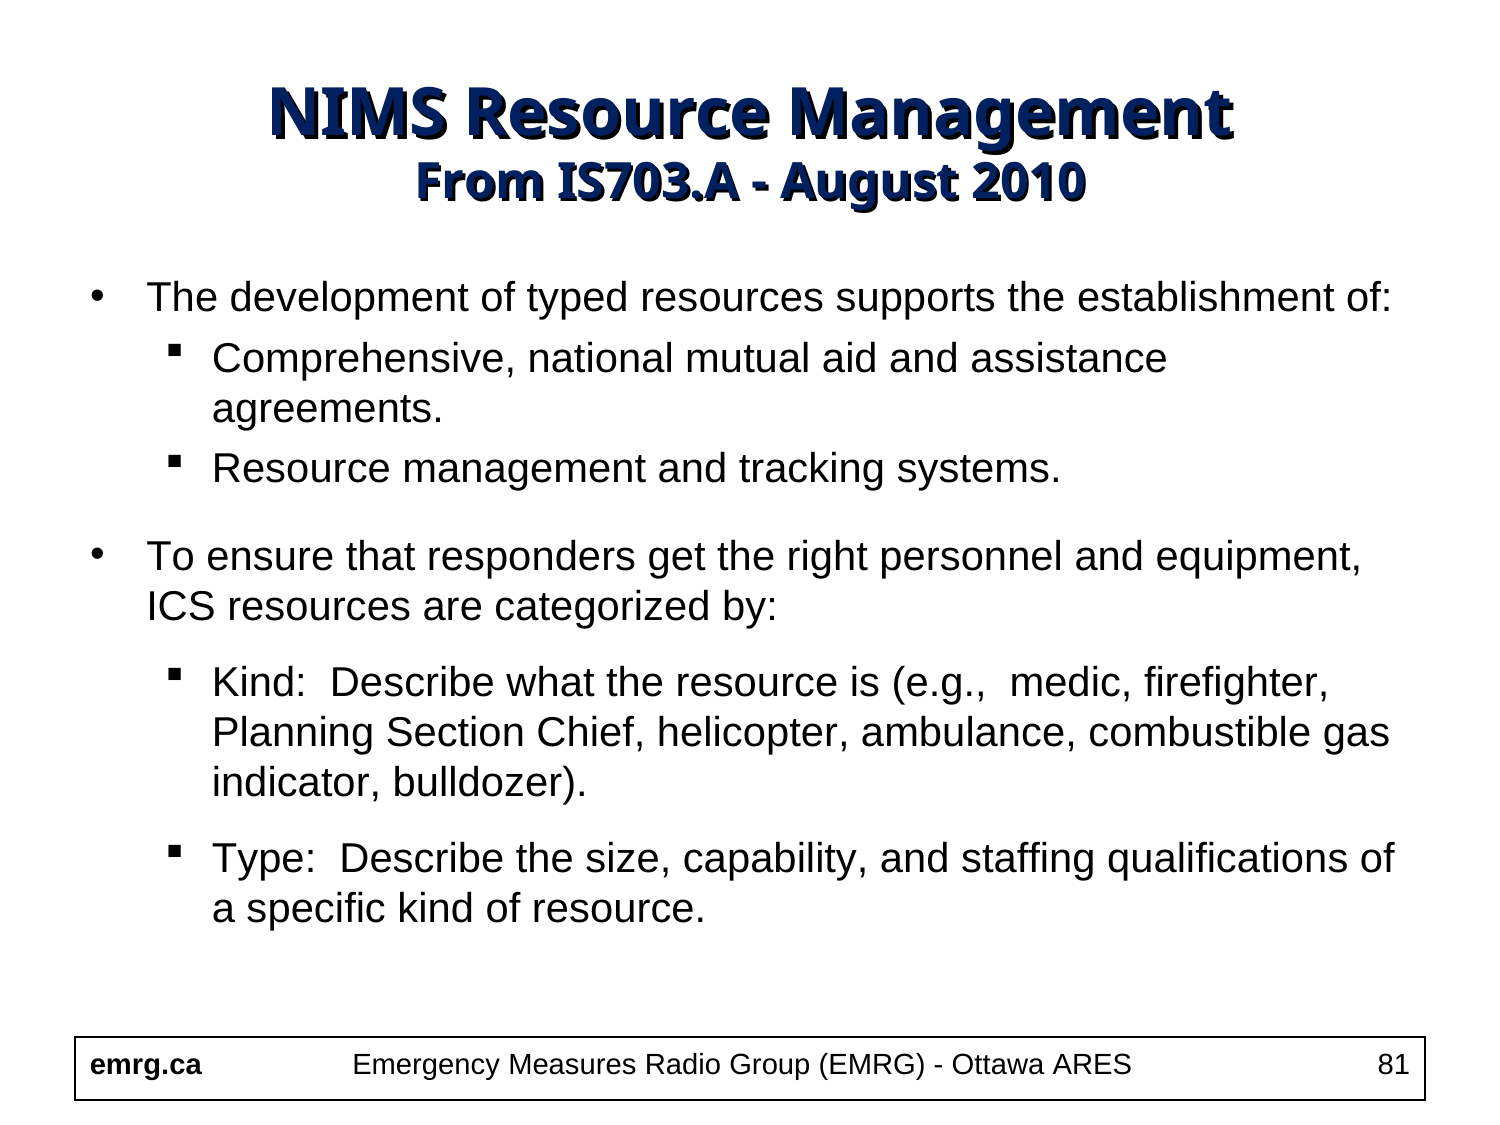

# NIMS Resource Management From IS703.A - August 2010
The development of typed resources supports the establishment of:
Comprehensive, national mutual aid and assistance agreements.
Resource management and tracking systems.
To ensure that responders get the right personnel and equipment, ICS resources are categorized by:
Kind: Describe what the resource is (e.g., medic, firefighter, Planning Section Chief, helicopter, ambulance, combustible gas indicator, bulldozer).
Type: Describe the size, capability, and staffing qualifications of a specific kind of resource.
Emergency Measures Radio Group (EMRG) - Ottawa ARES